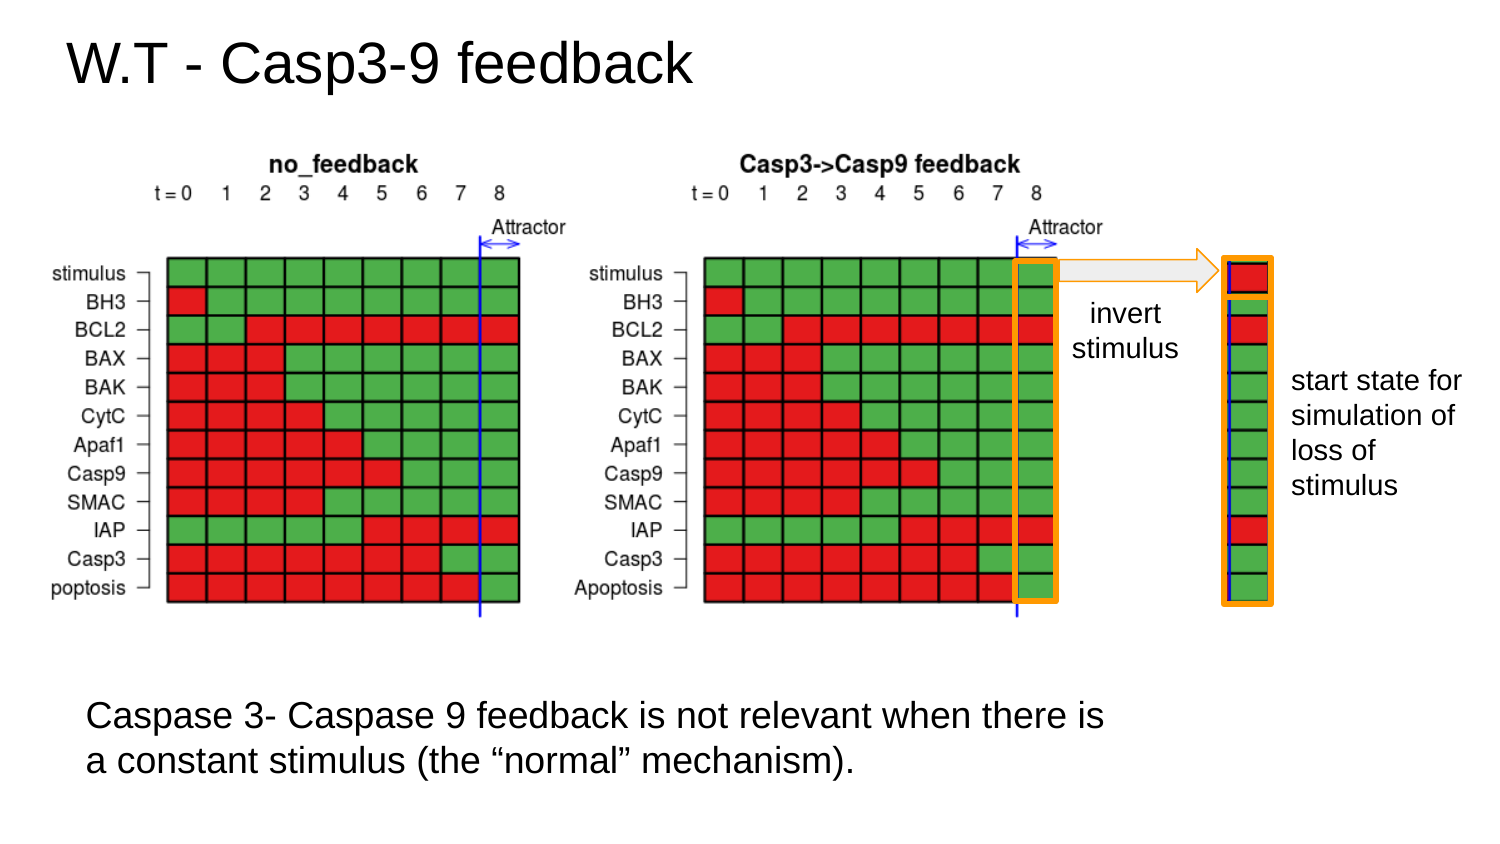

# W.T - Casp3-9 feedback
start state for simulation of loss of stimulus
invert stimulus
Caspase 3- Caspase 9 feedback is not relevant when there is a constant stimulus (the “normal” mechanism).